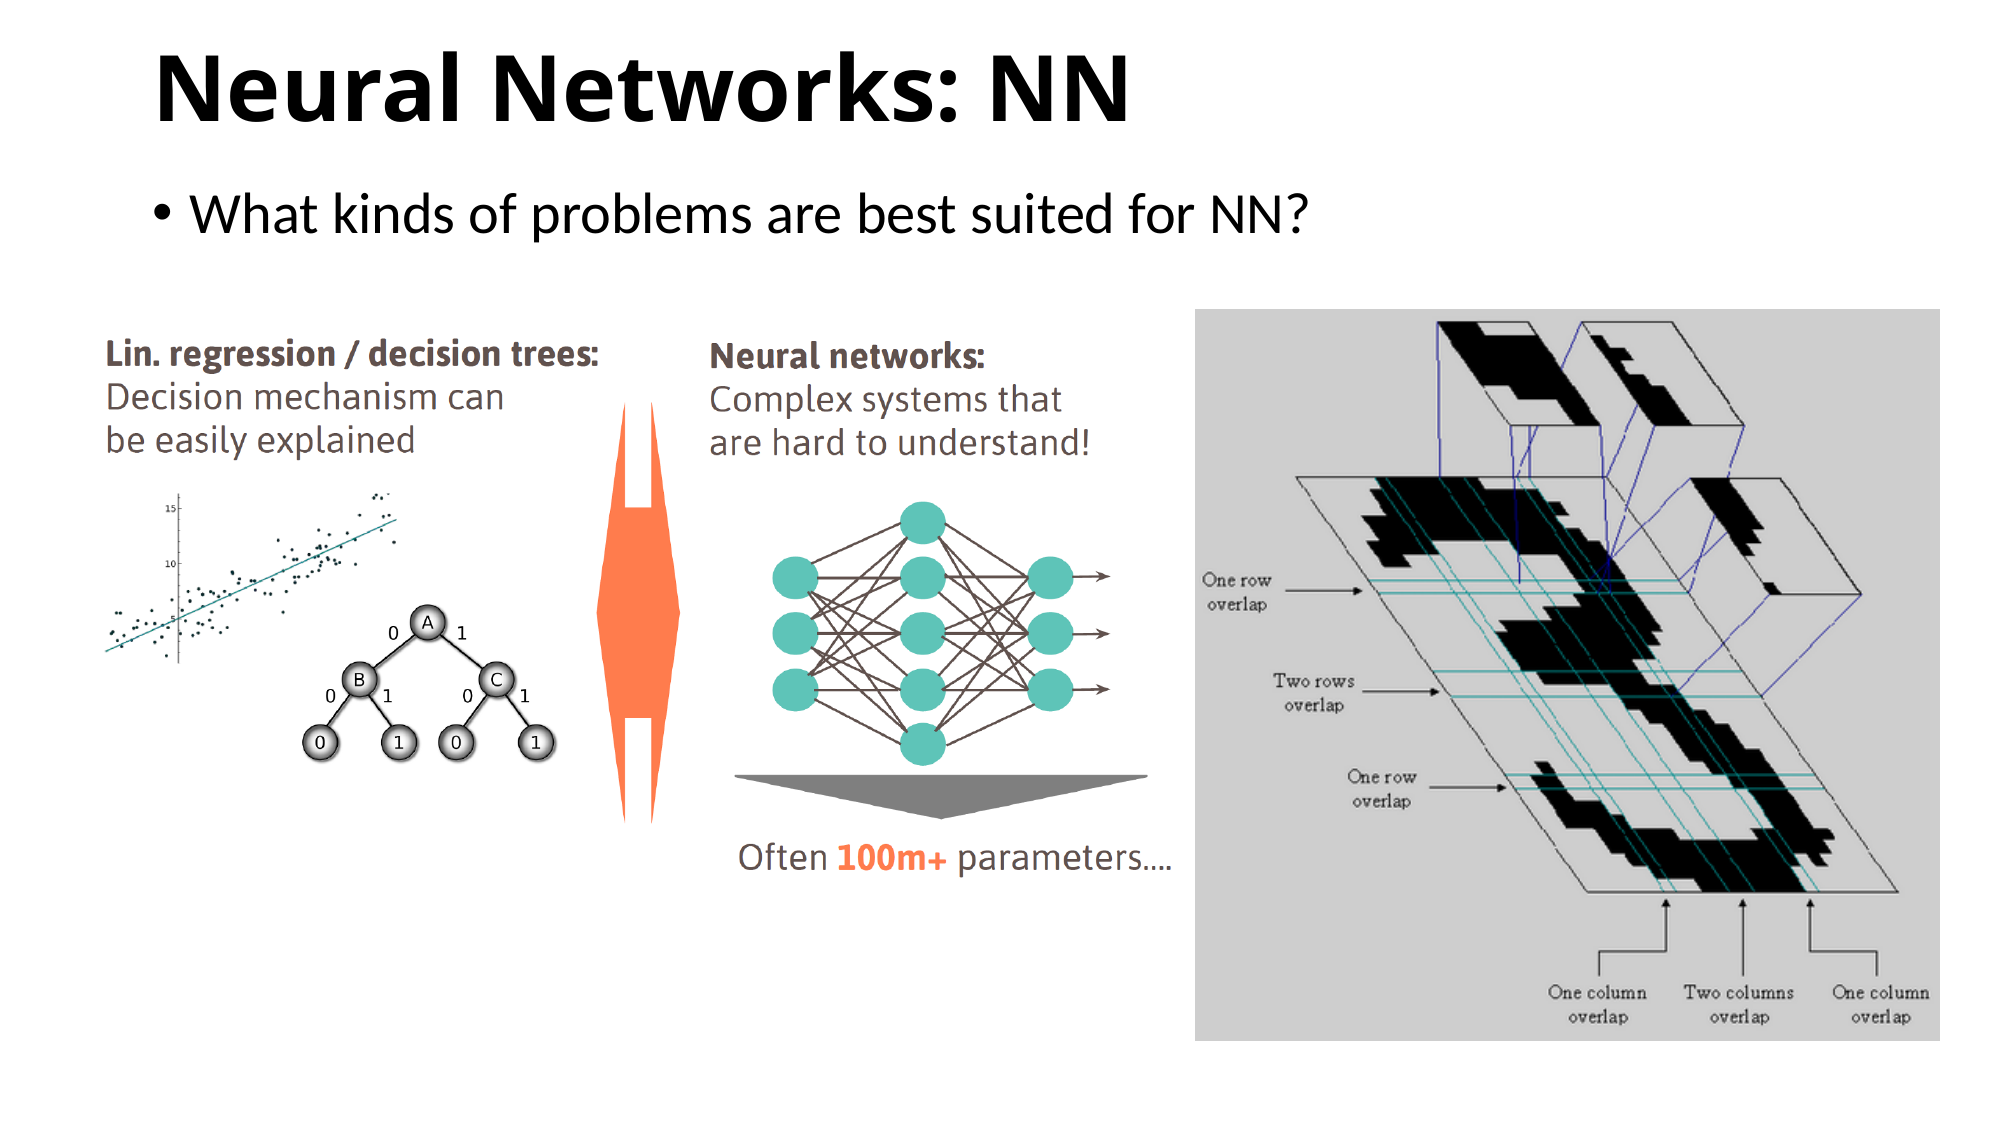

# Neural Networks: NN
What kinds of problems are best suited for NN?